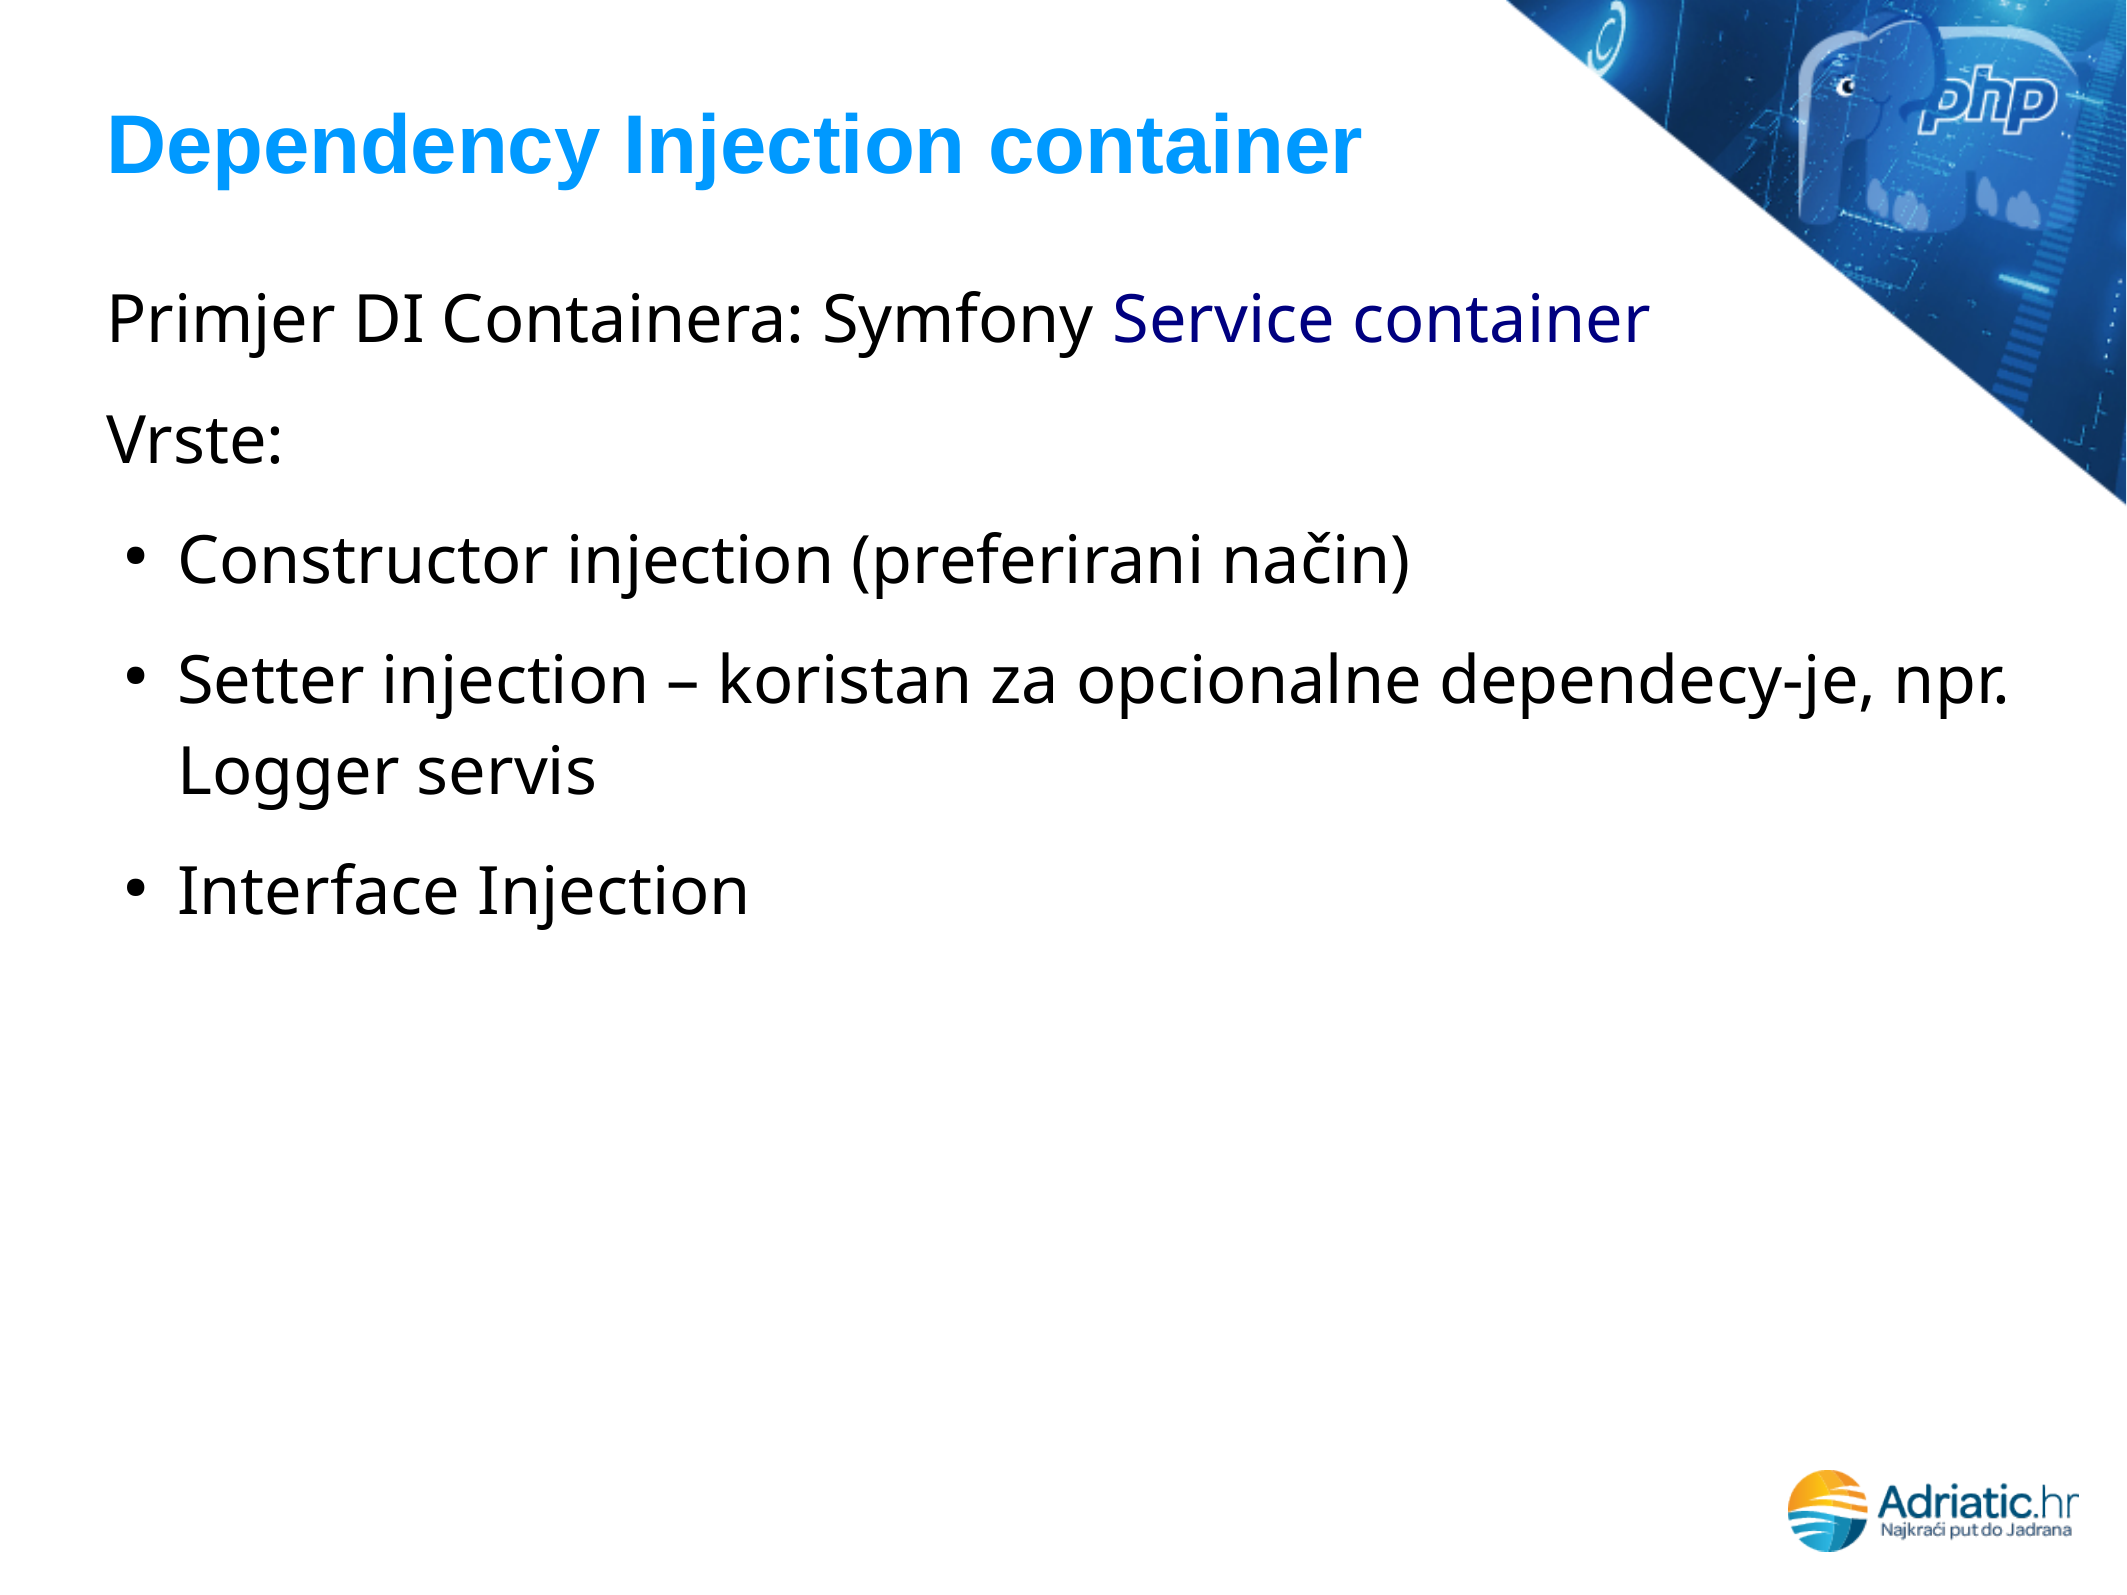

# Dependency Injection container
Primjer DI Containera: Symfony Service container
Vrste:
Constructor injection (preferirani način)
Setter injection – koristan za opcionalne dependecy-je, npr. Logger servis
Interface Injection